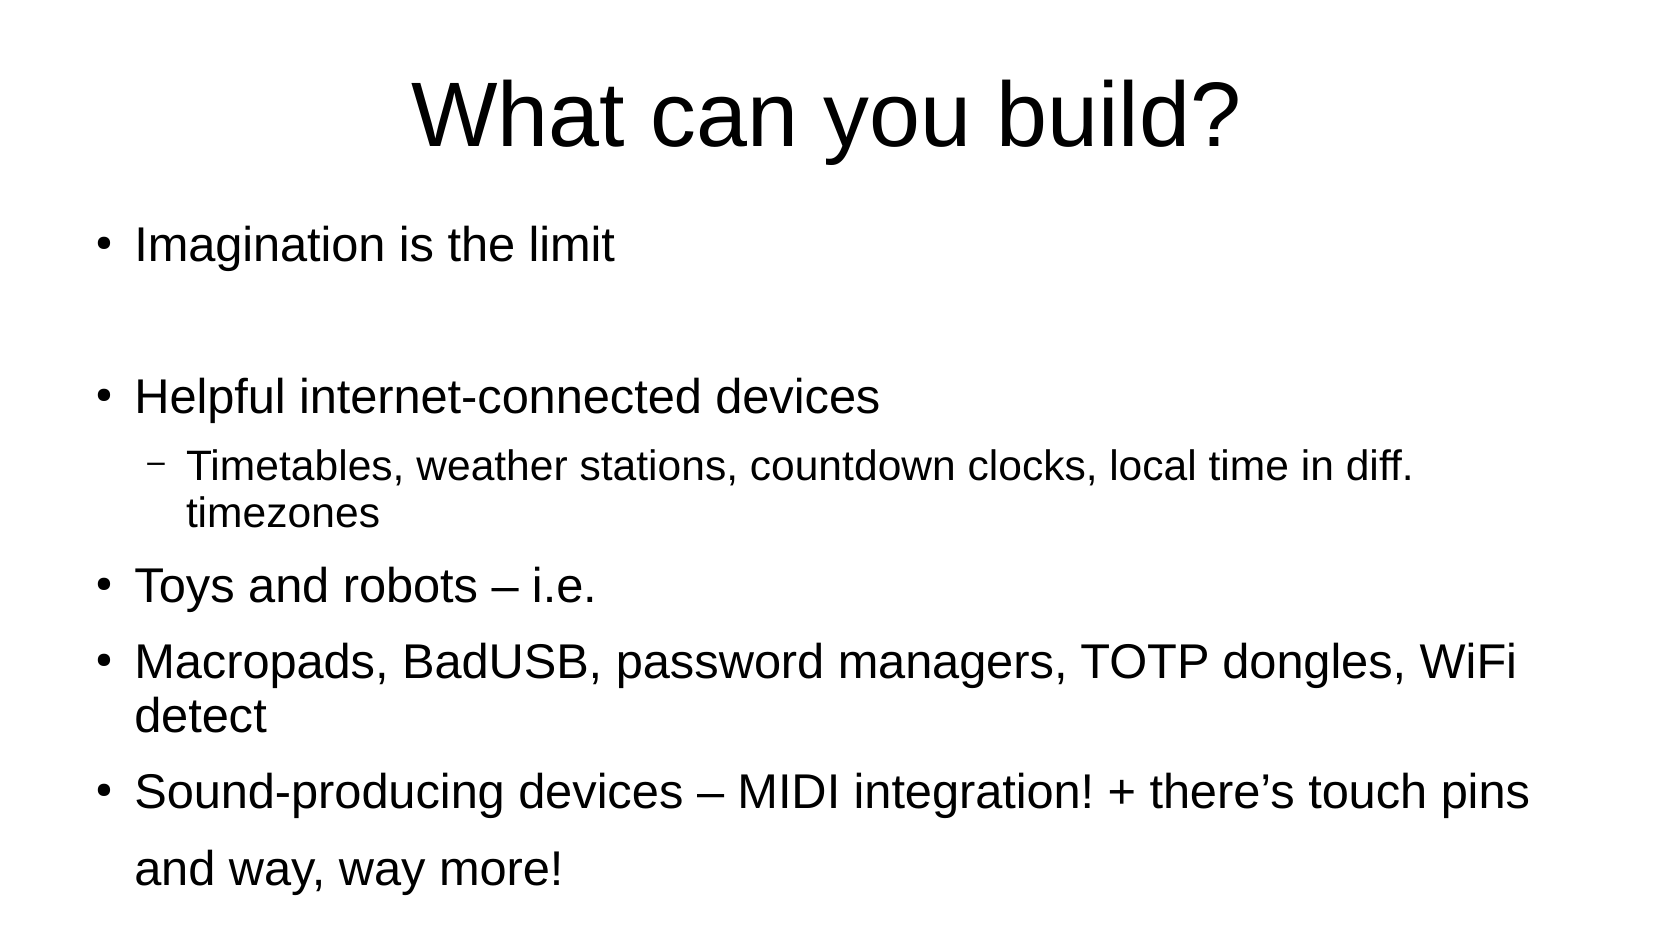

# What can you build?
Imagination is the limit
Helpful internet-connected devices
Timetables, weather stations, countdown clocks, local time in diff. timezones
Toys and robots – i.e.
Macropads, BadUSB, password managers, TOTP dongles, WiFi detect
Sound-producing devices – MIDI integration! + there’s touch pins
and way, way more!